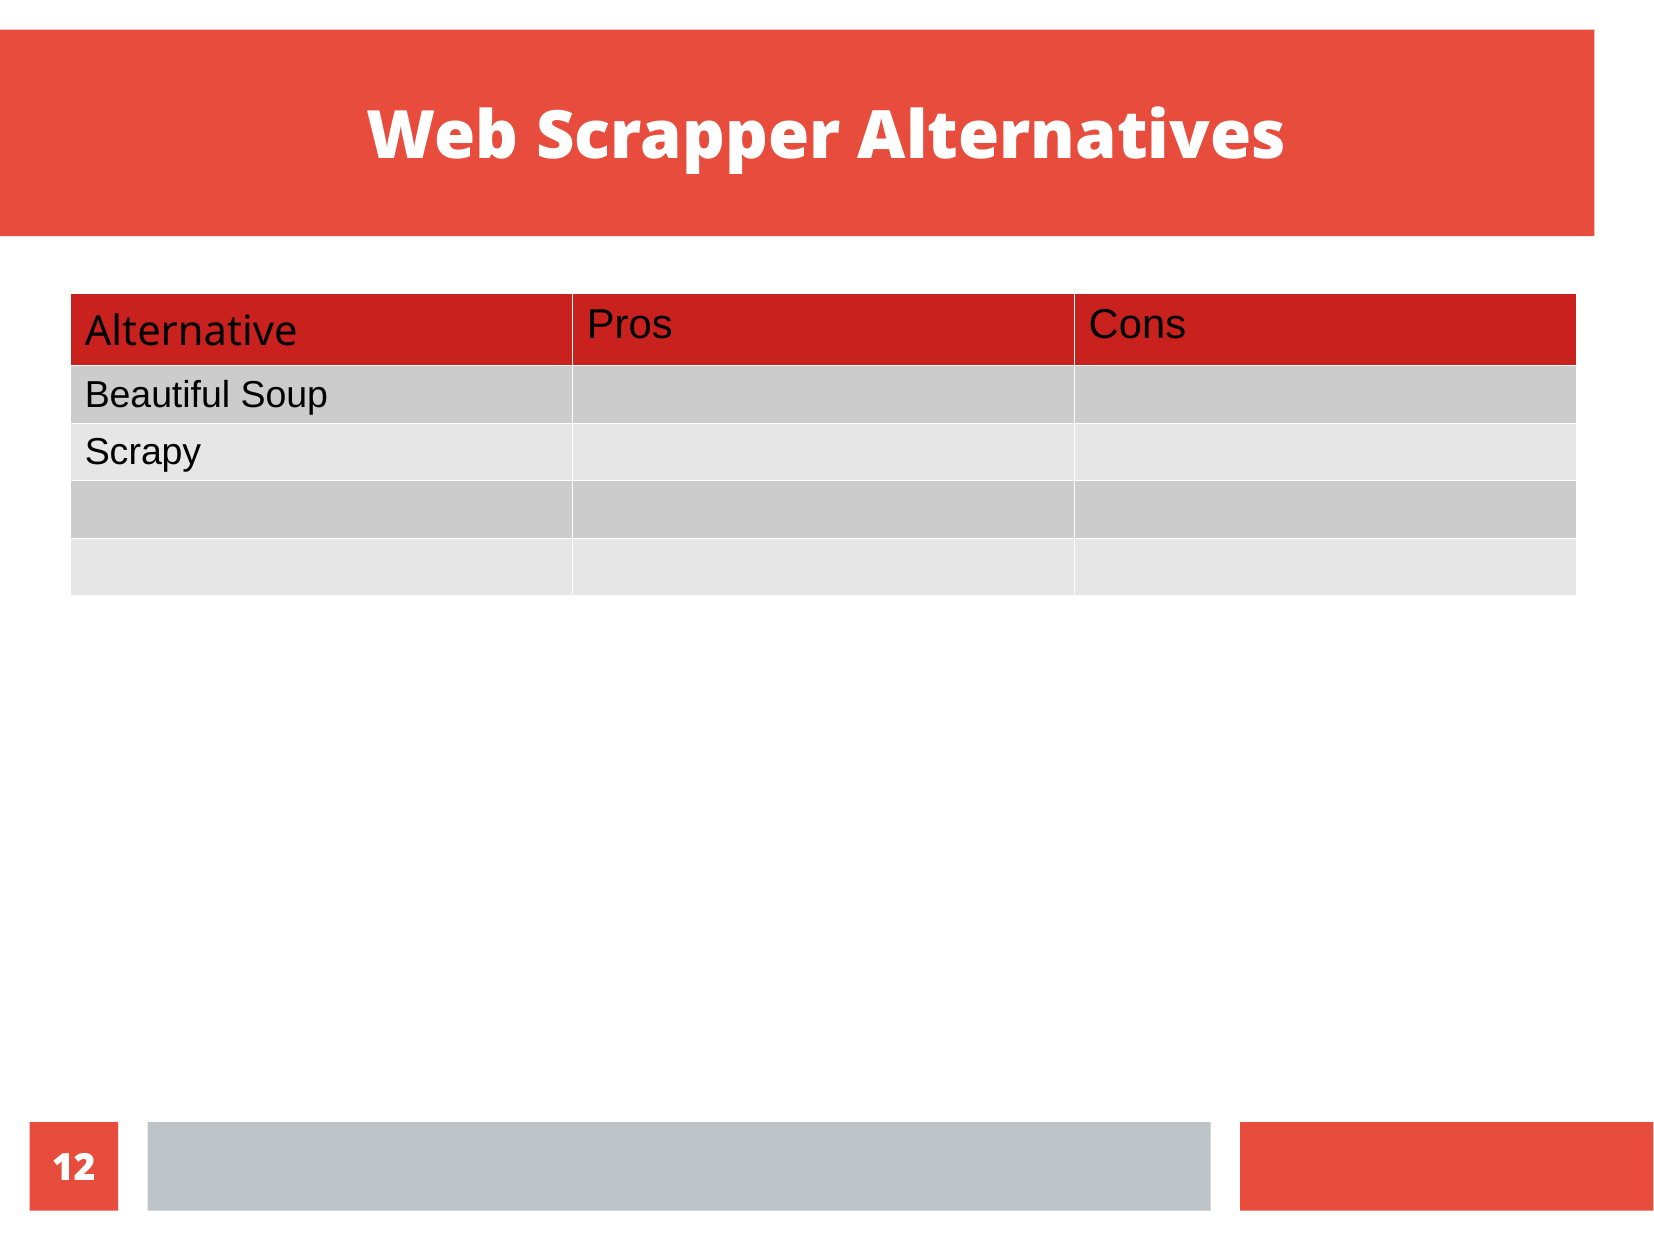

# Web Scrapper Alternatives
| Alternative | Pros | Cons |
| --- | --- | --- |
| Beautiful Soup | | |
| Scrapy | | |
| | | |
| | | |
12